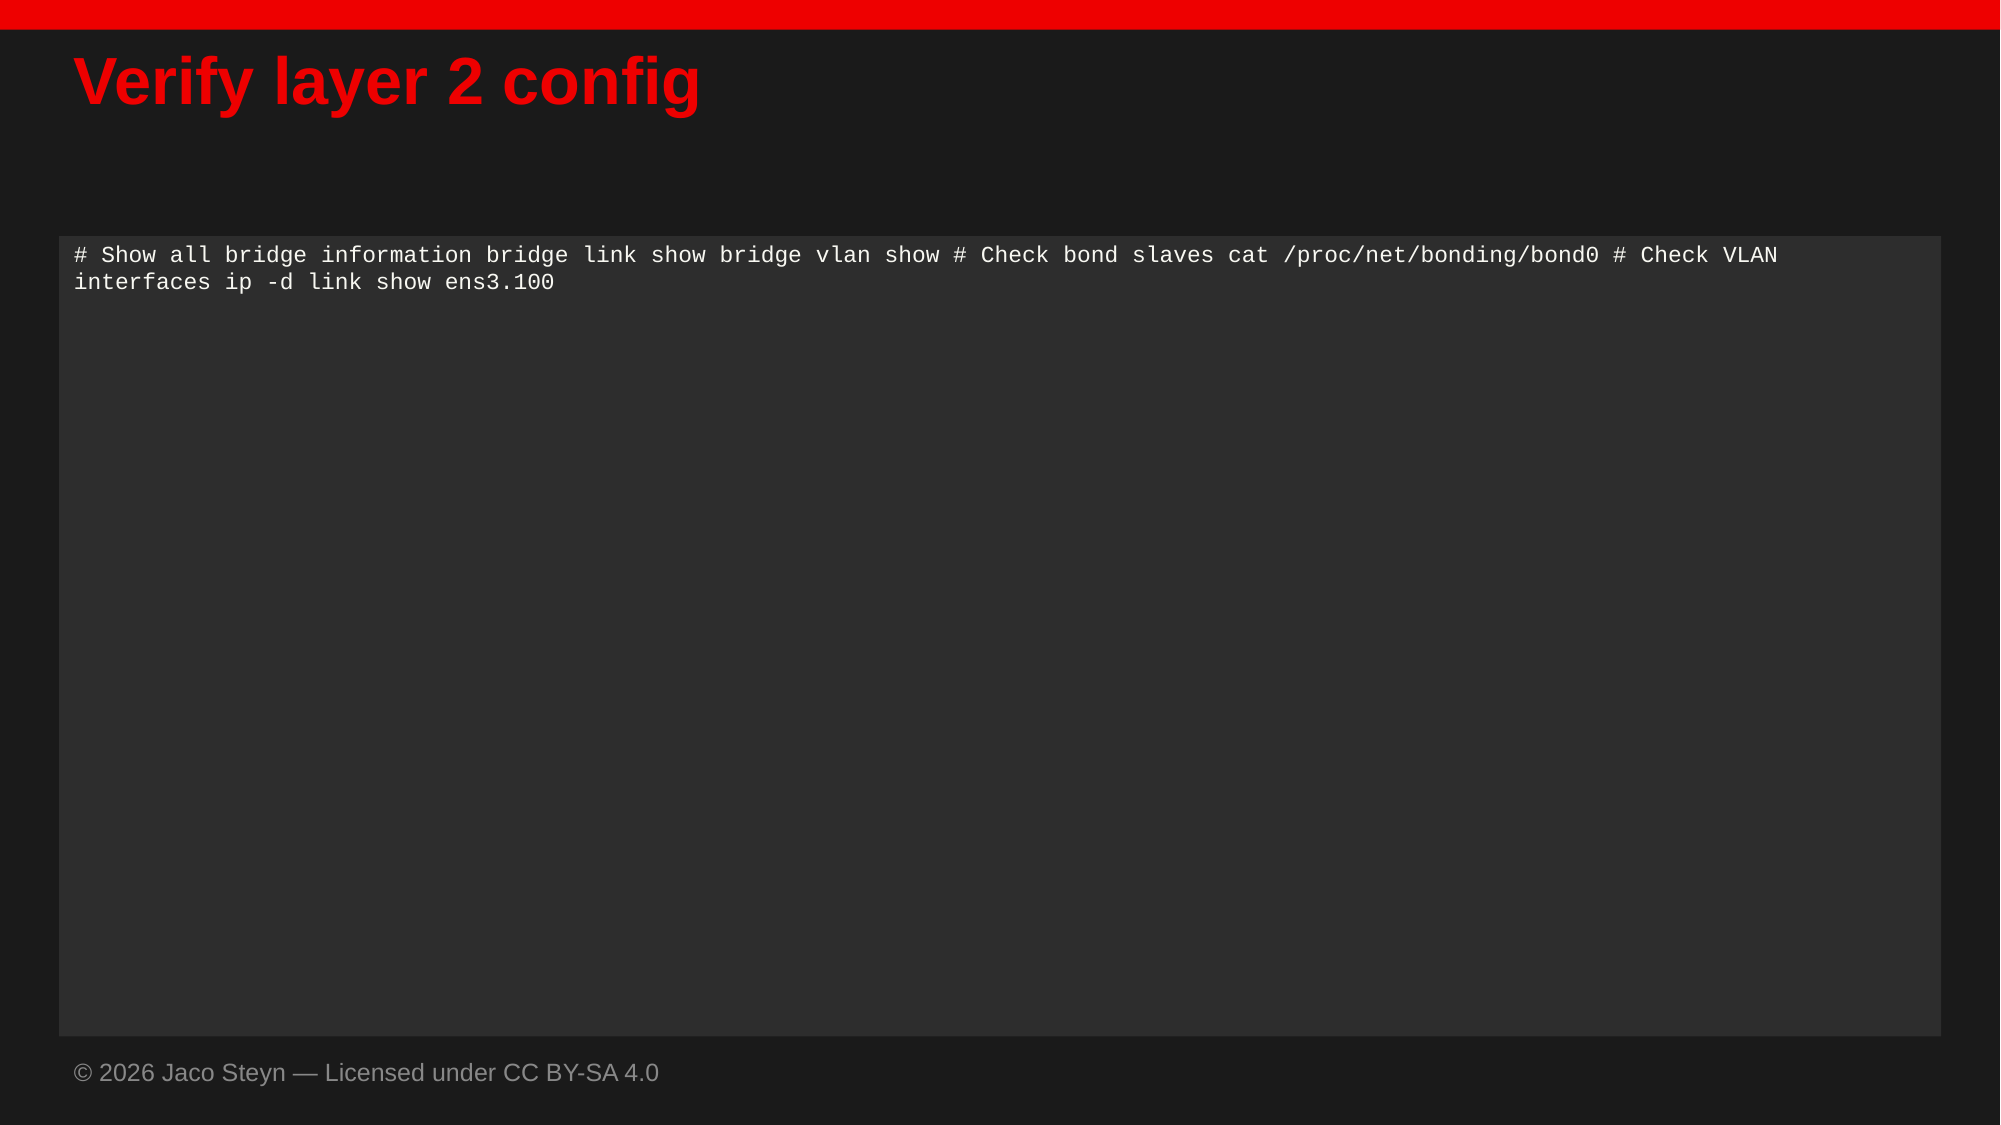

Verify layer 2 config
# Show all bridge information bridge link show bridge vlan show # Check bond slaves cat /proc/net/bonding/bond0 # Check VLAN interfaces ip -d link show ens3.100
© 2026 Jaco Steyn — Licensed under CC BY-SA 4.0